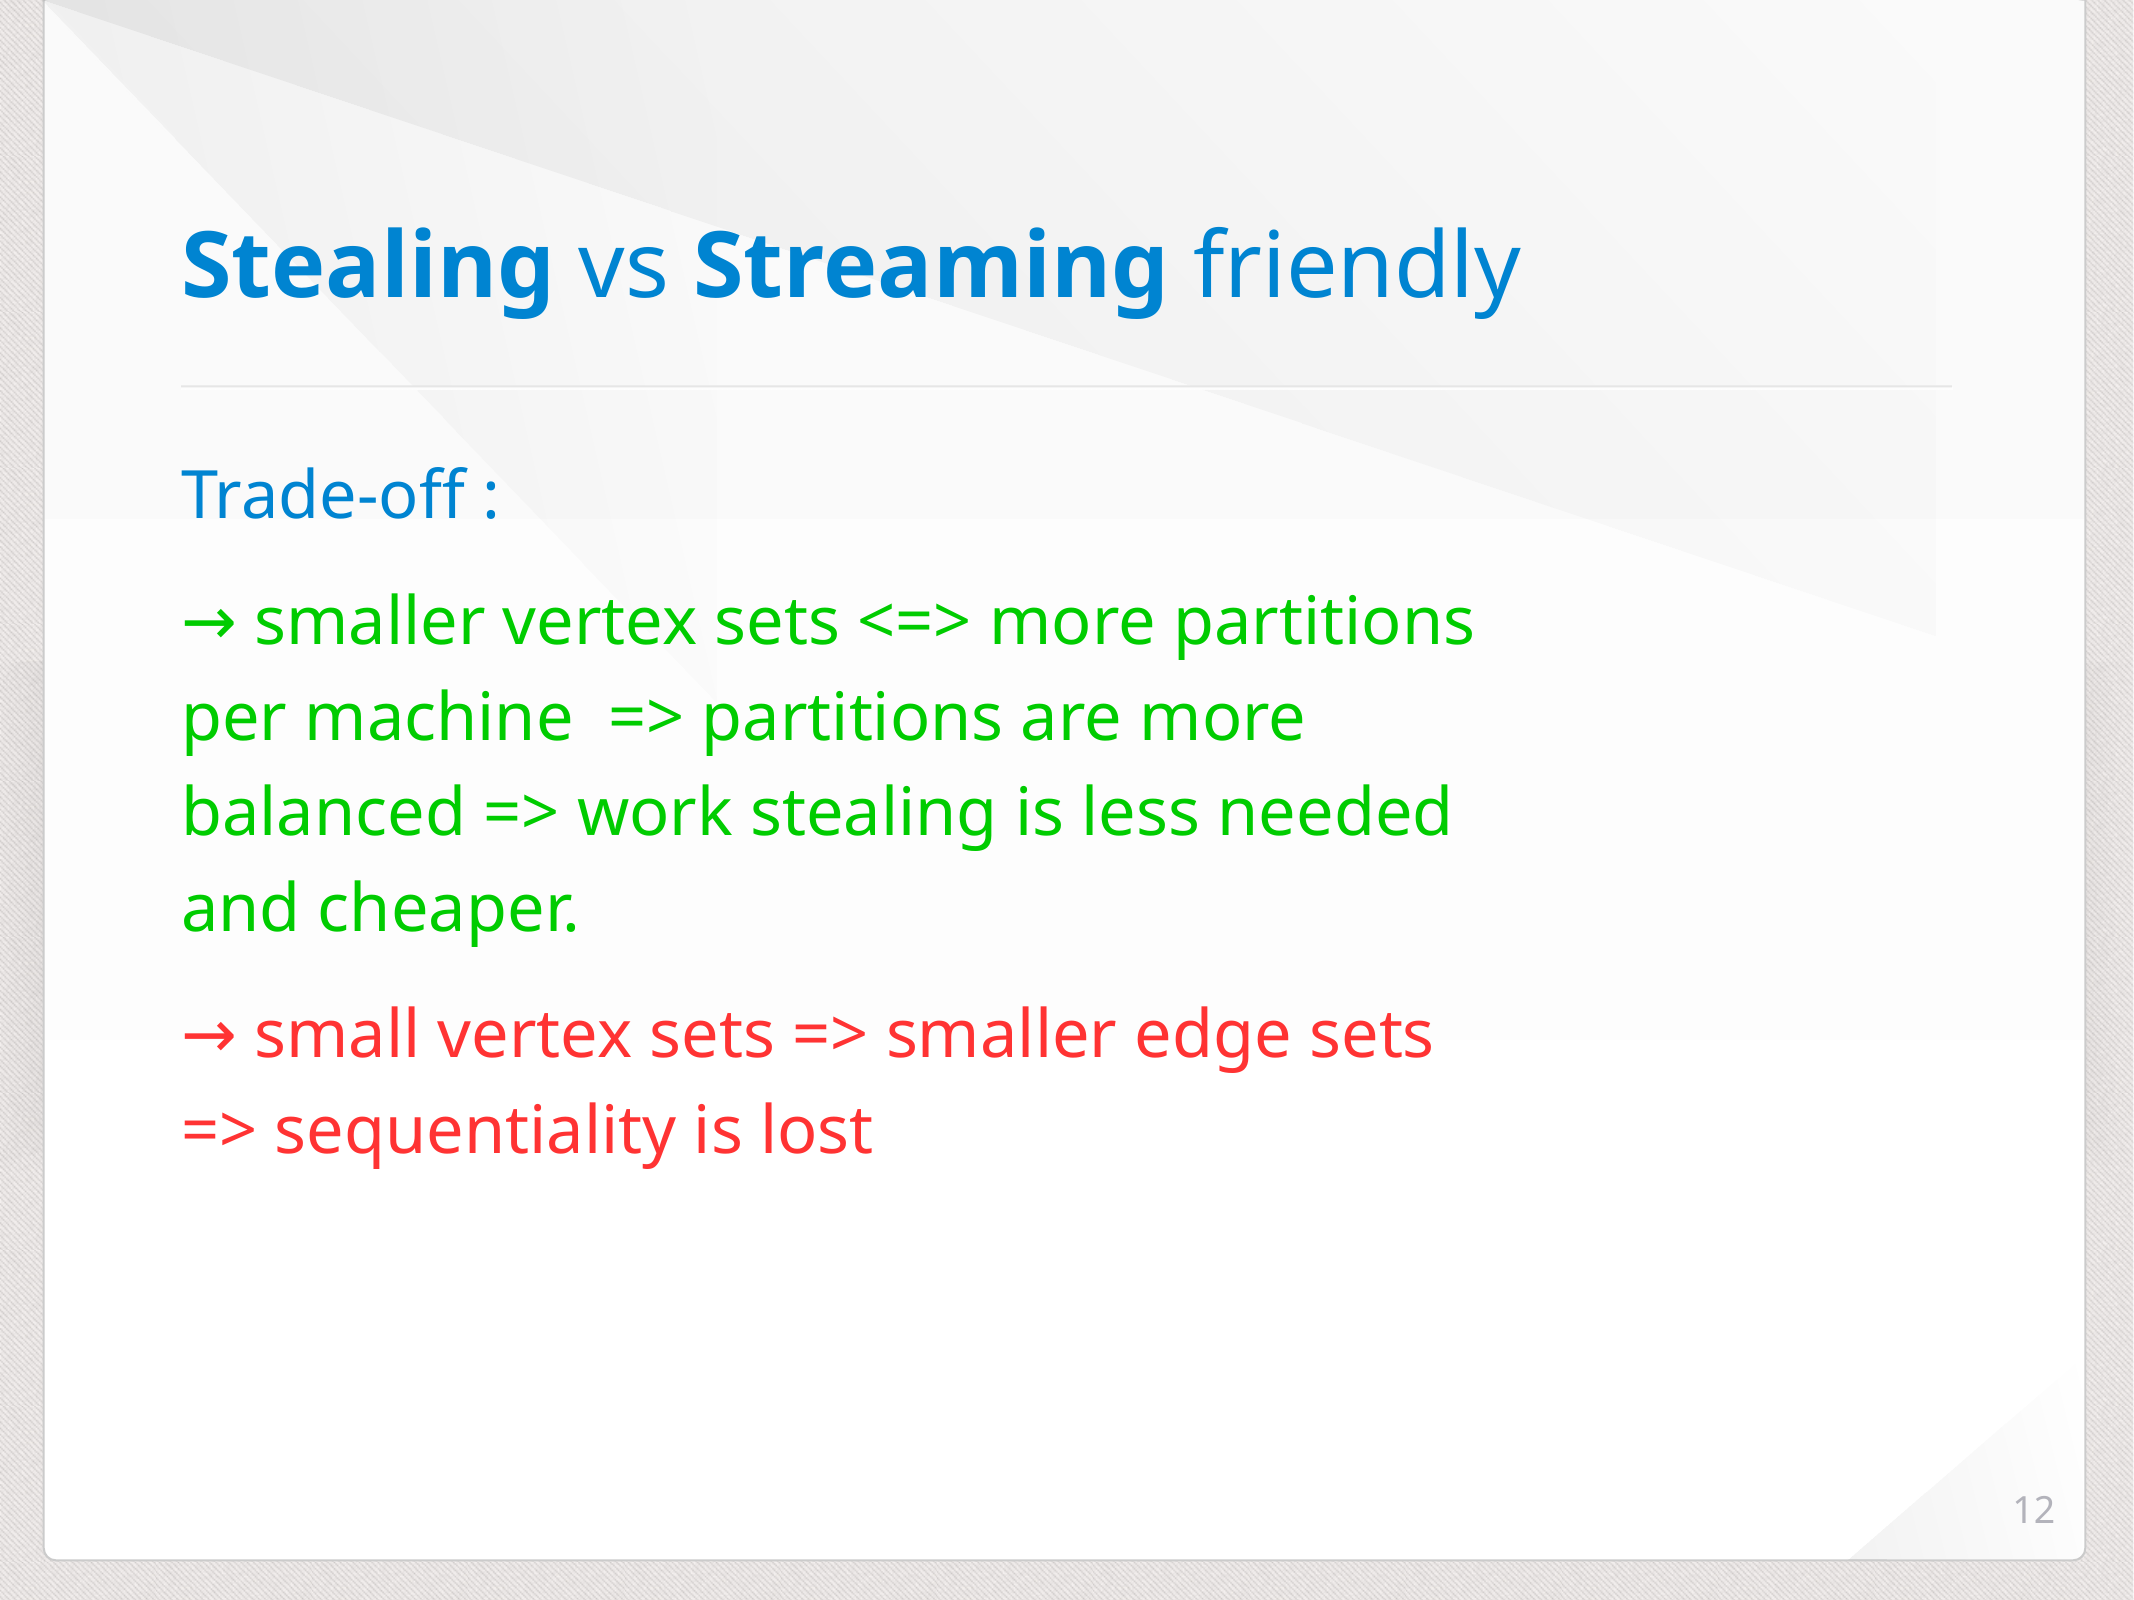

# Stealing vs Streaming friendly
Trade-off :
→ smaller vertex sets <=> more partitions per machine => partitions are more balanced => work stealing is less needed and cheaper.
→ small vertex sets => smaller edge sets => sequentiality is lost